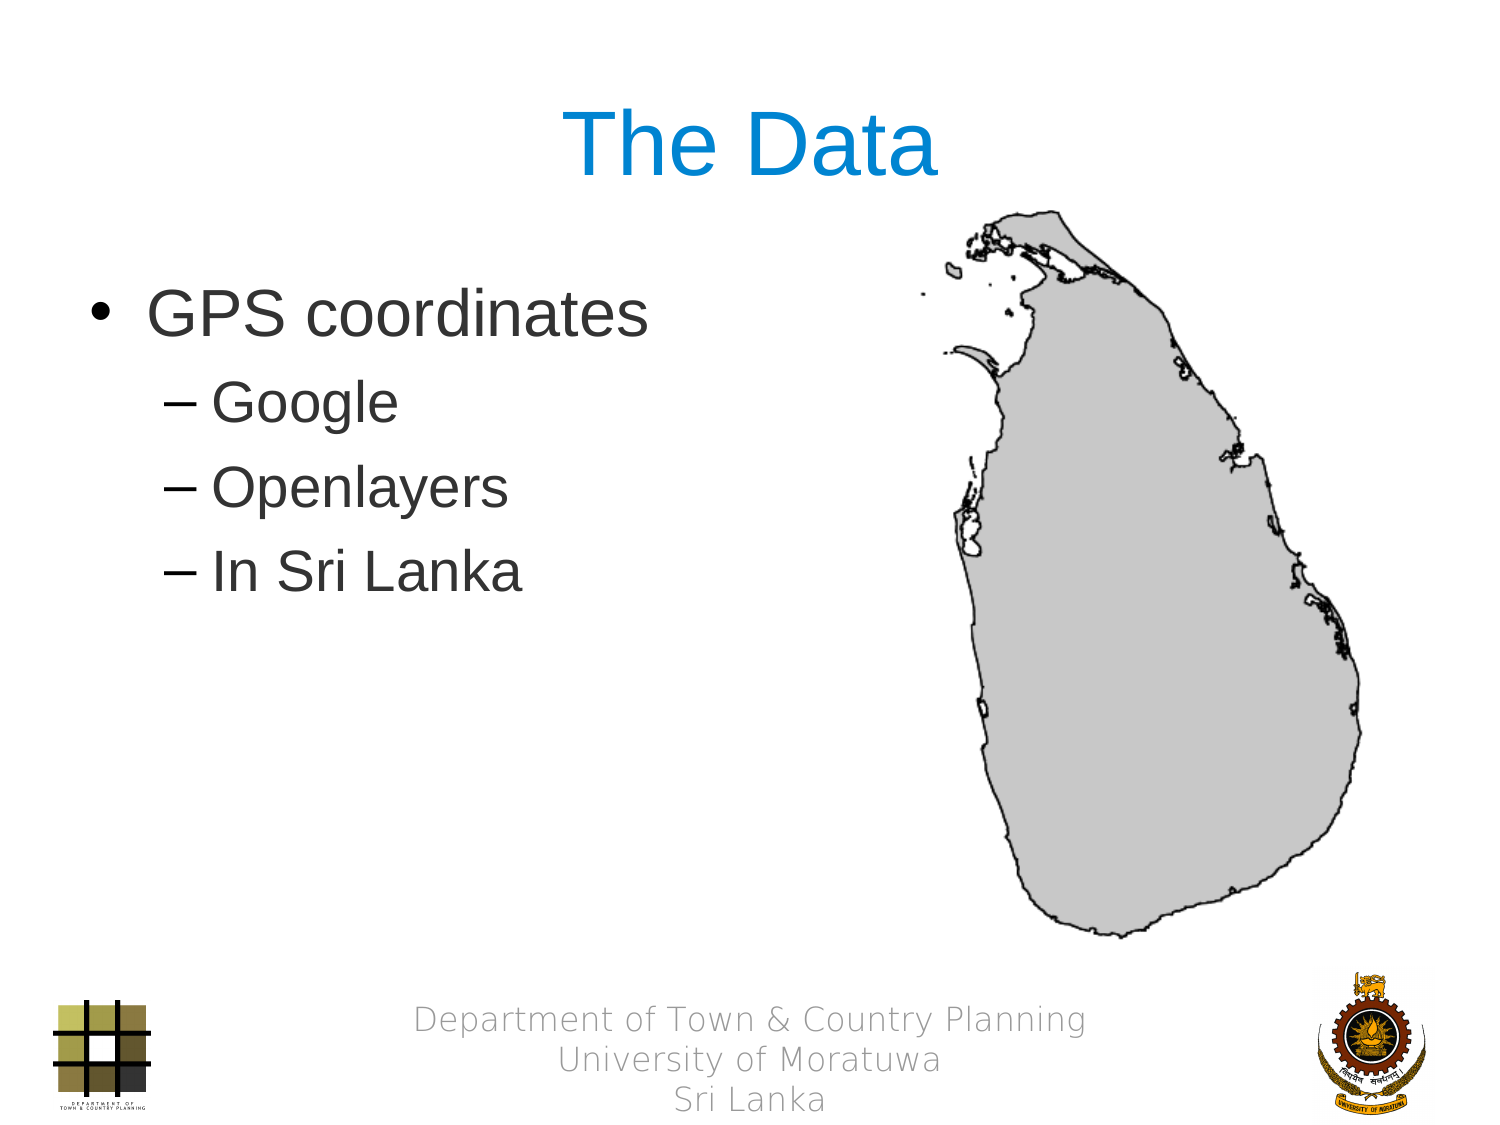

# The Data
GPS coordinates
Google
Openlayers
In Sri Lanka